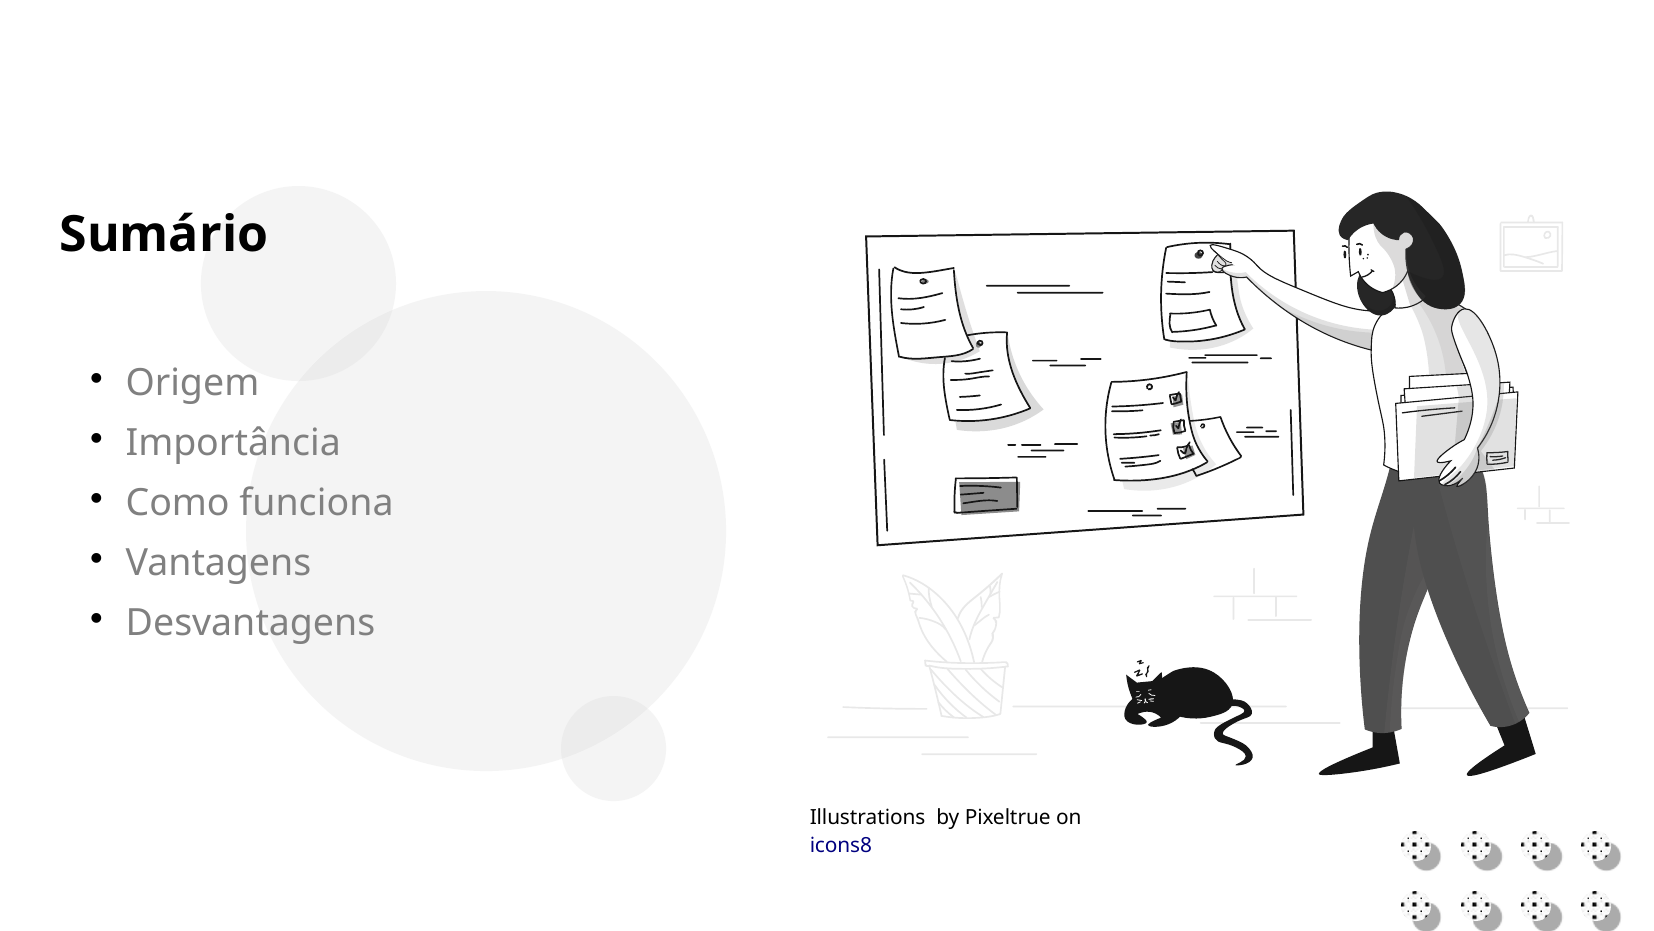

Sumário
Origem
Importância
Como funciona
Vantagens
Desvantagens